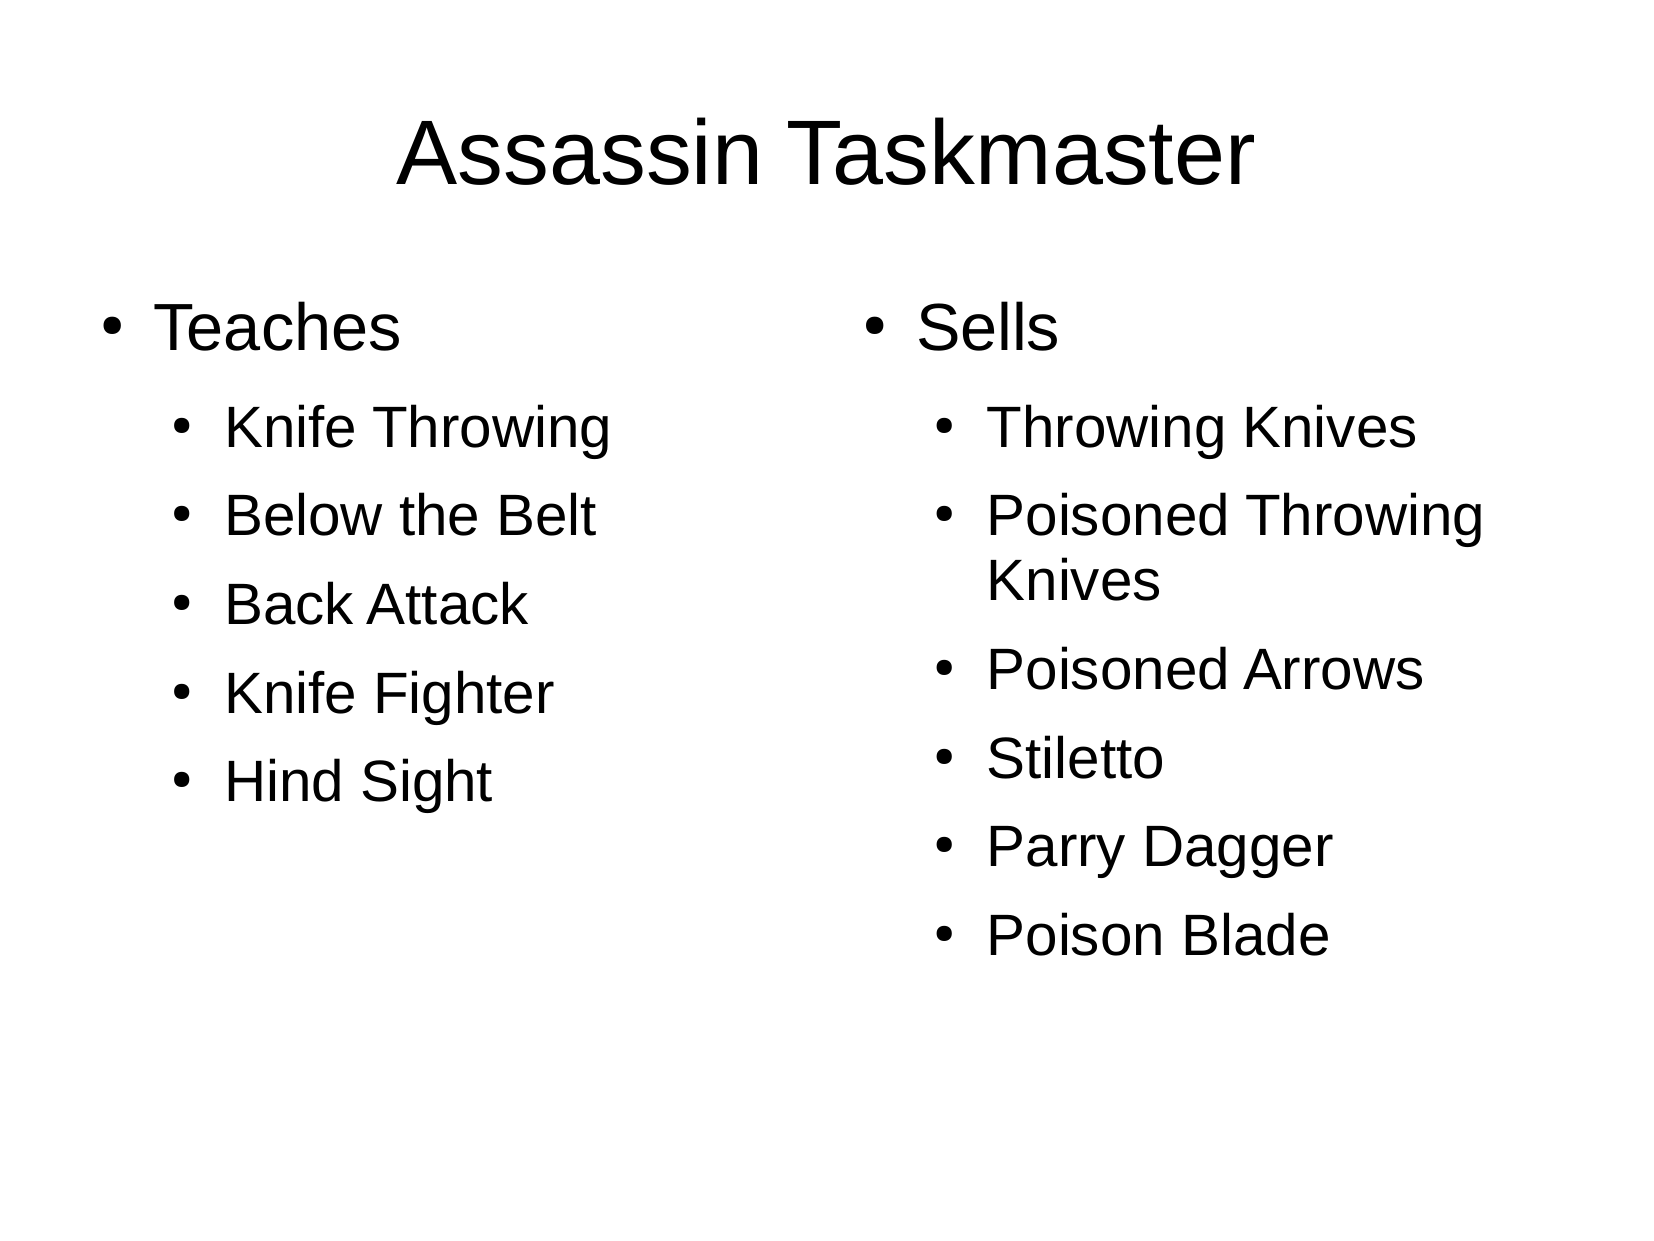

# Assassin Taskmaster
Teaches
Knife Throwing
Below the Belt
Back Attack
Knife Fighter
Hind Sight
Sells
Throwing Knives
Poisoned Throwing Knives
Poisoned Arrows
Stiletto
Parry Dagger
Poison Blade